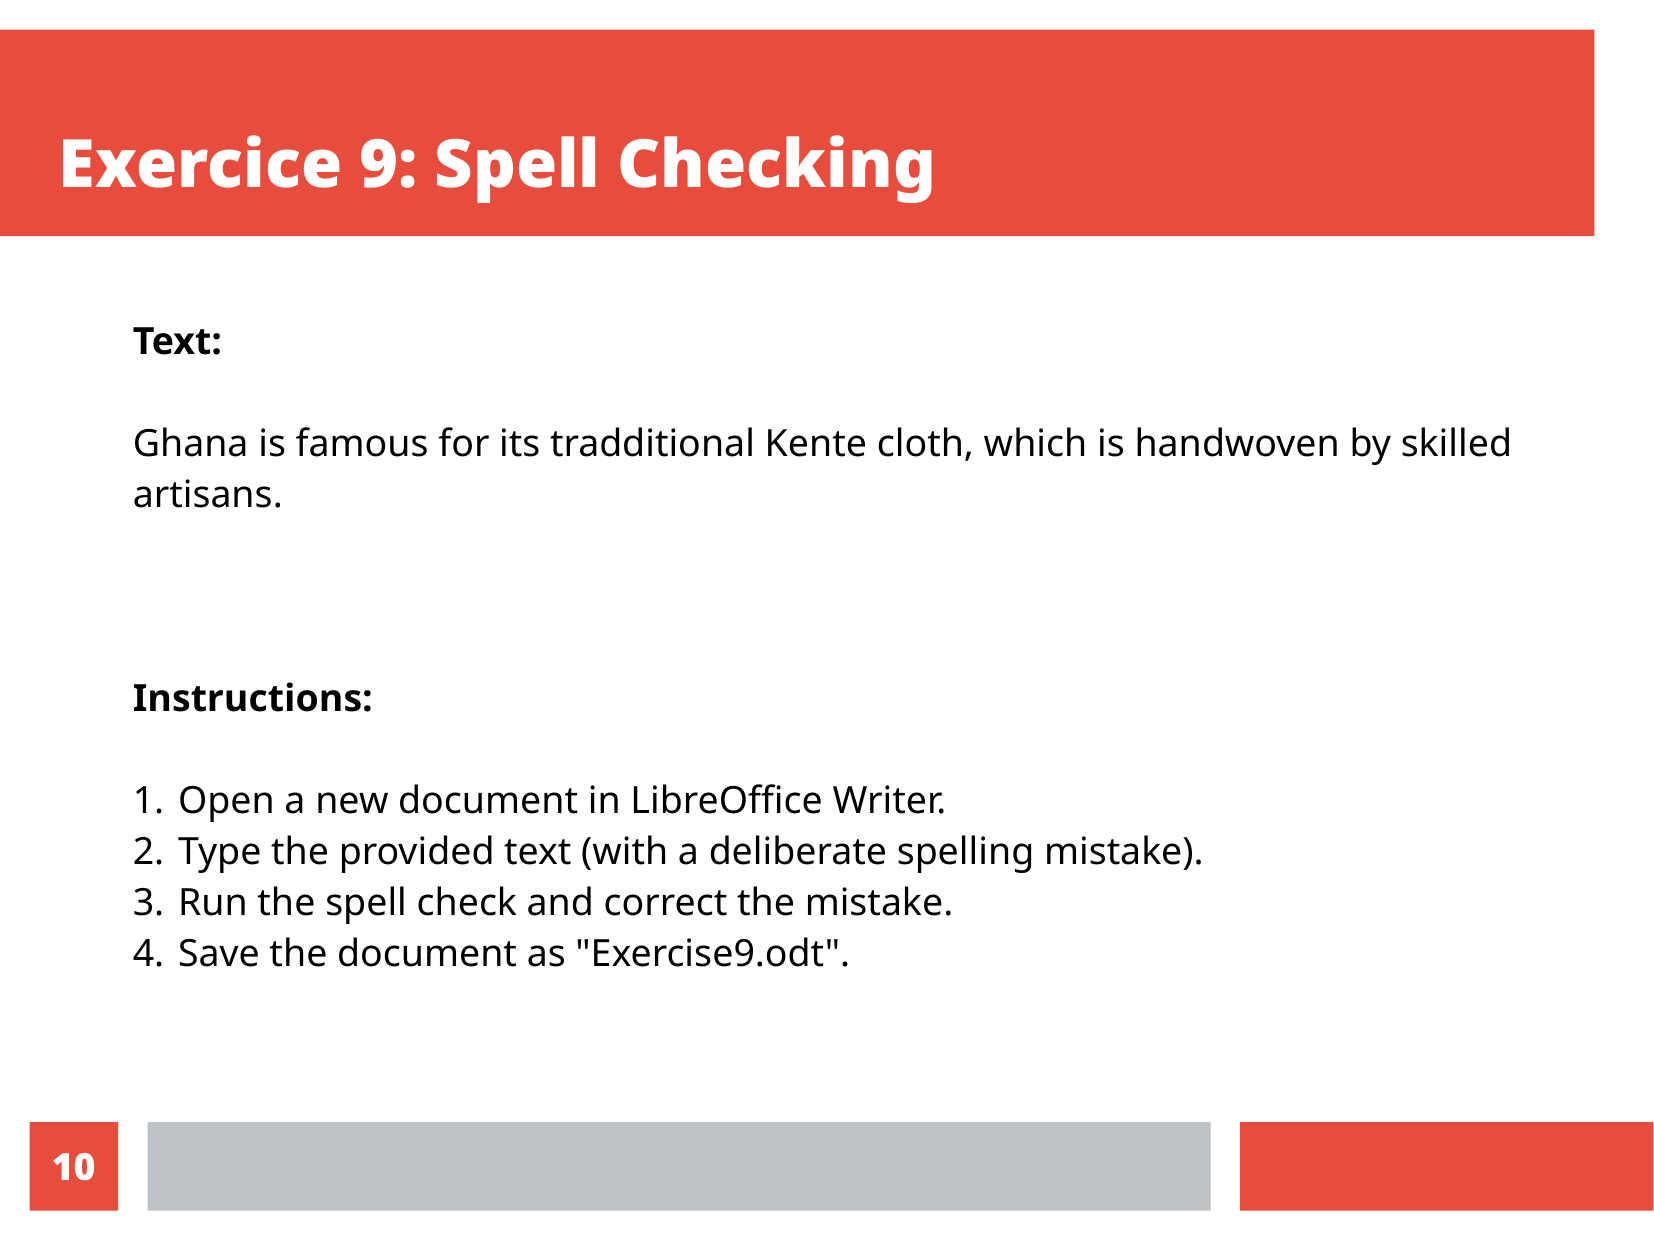

# Exercice 9: Spell Checking
Text:
Ghana is famous for its tradditional Kente cloth, which is handwoven by skilled artisans.
Instructions:
 Open a new document in LibreOffice Writer.
 Type the provided text (with a deliberate spelling mistake).
 Run the spell check and correct the mistake.
 Save the document as "Exercise9.odt".
10